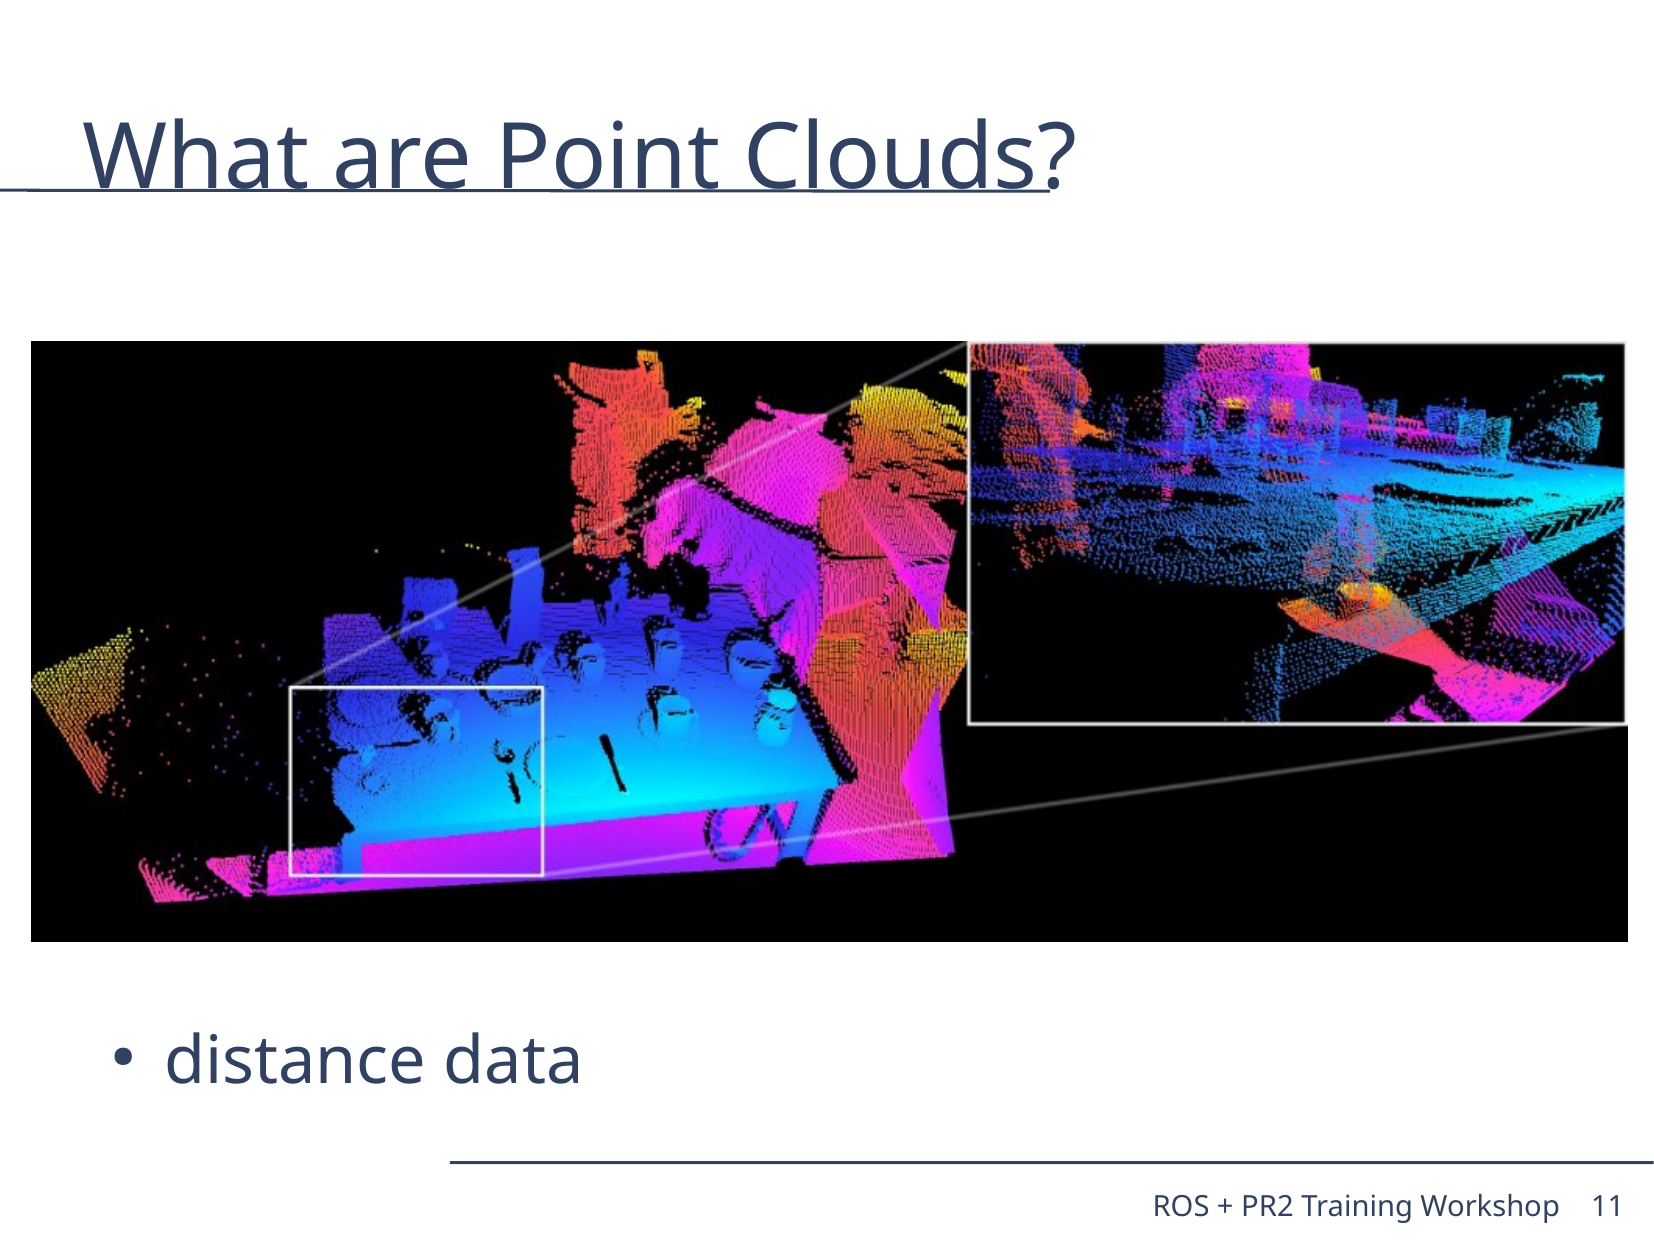

# What are Point Clouds?
distance data